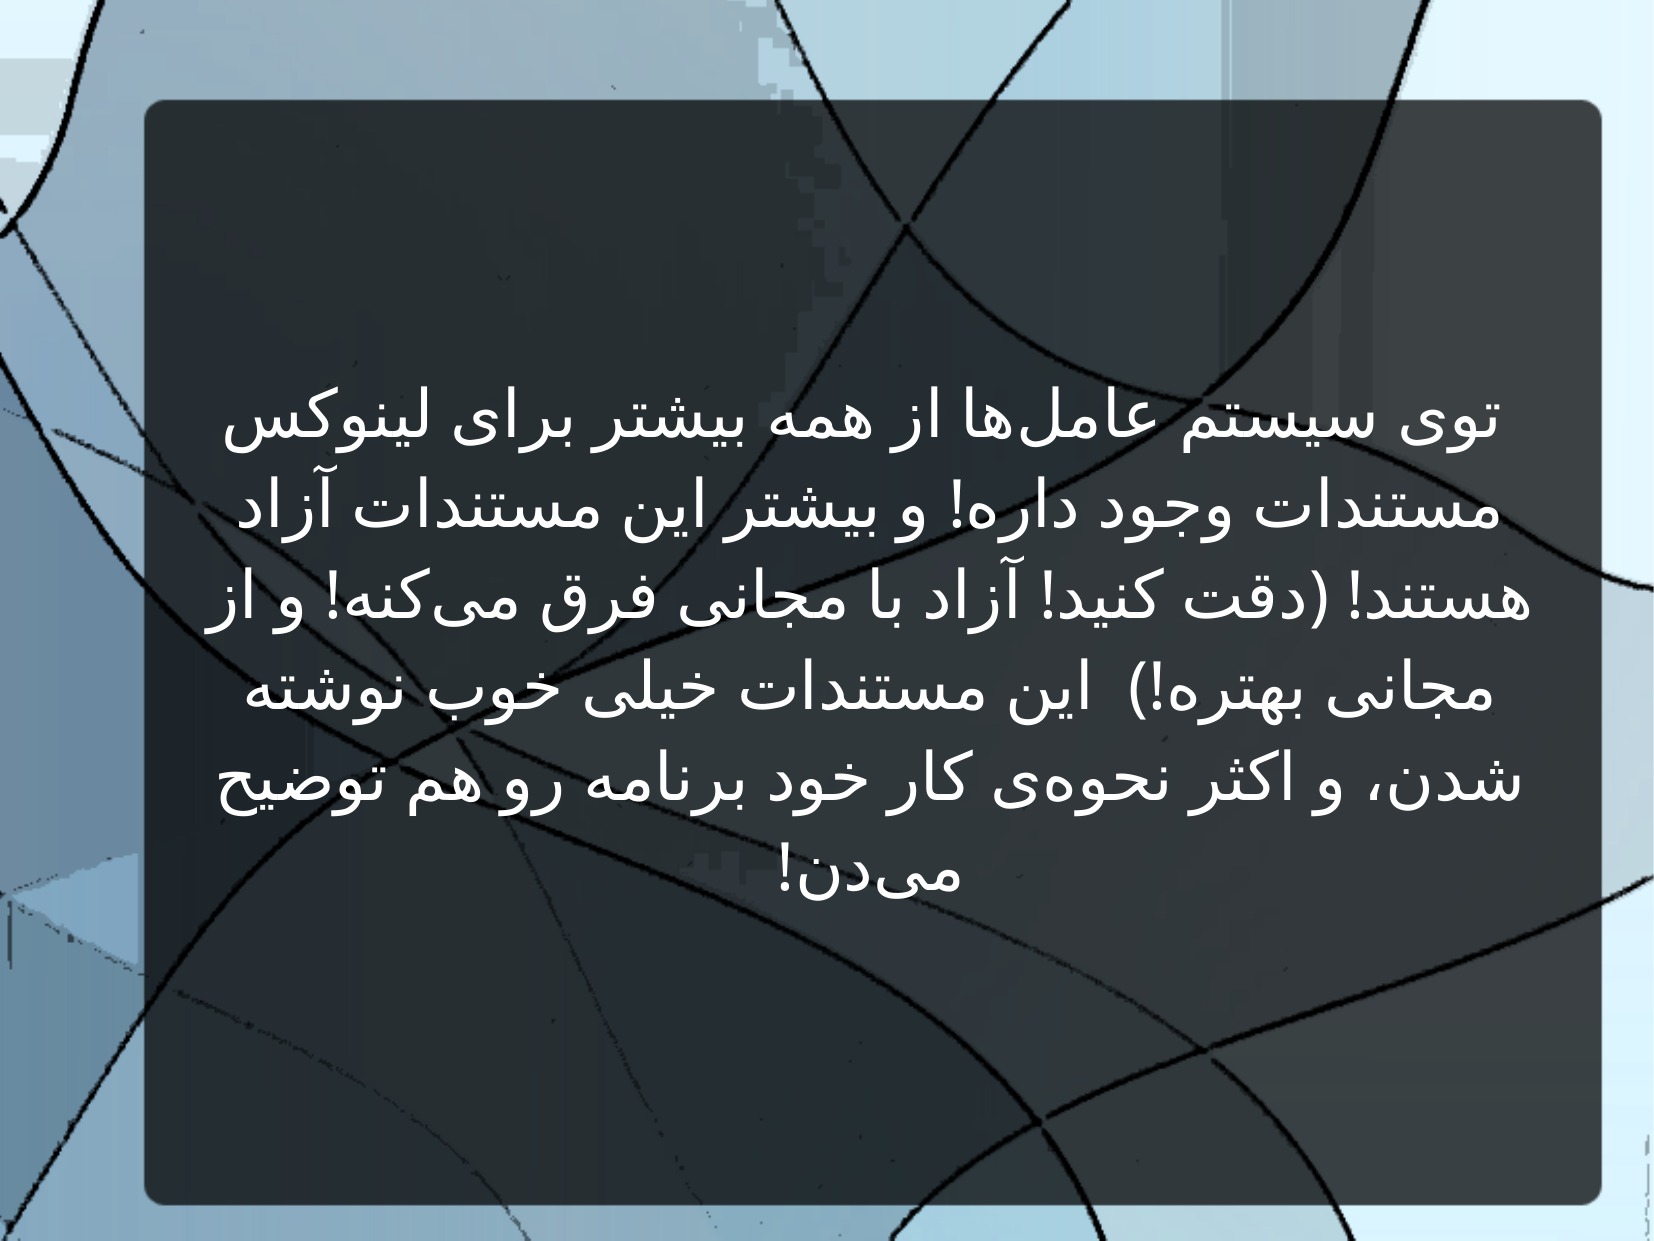

# توی سیستم عامل‌ها از همه بیشتر برای لینوکس مستندات وجود داره! و بیشتر این مستندات آزاد هستند! (دقت کنید! آزاد با مجانی فرق می‌کنه! و از مجانی بهتره!) این مستندات خیلی خوب نوشته شدن، و اکثر نحوه‌ی کار خود برنامه رو هم توضیح می‌دن!